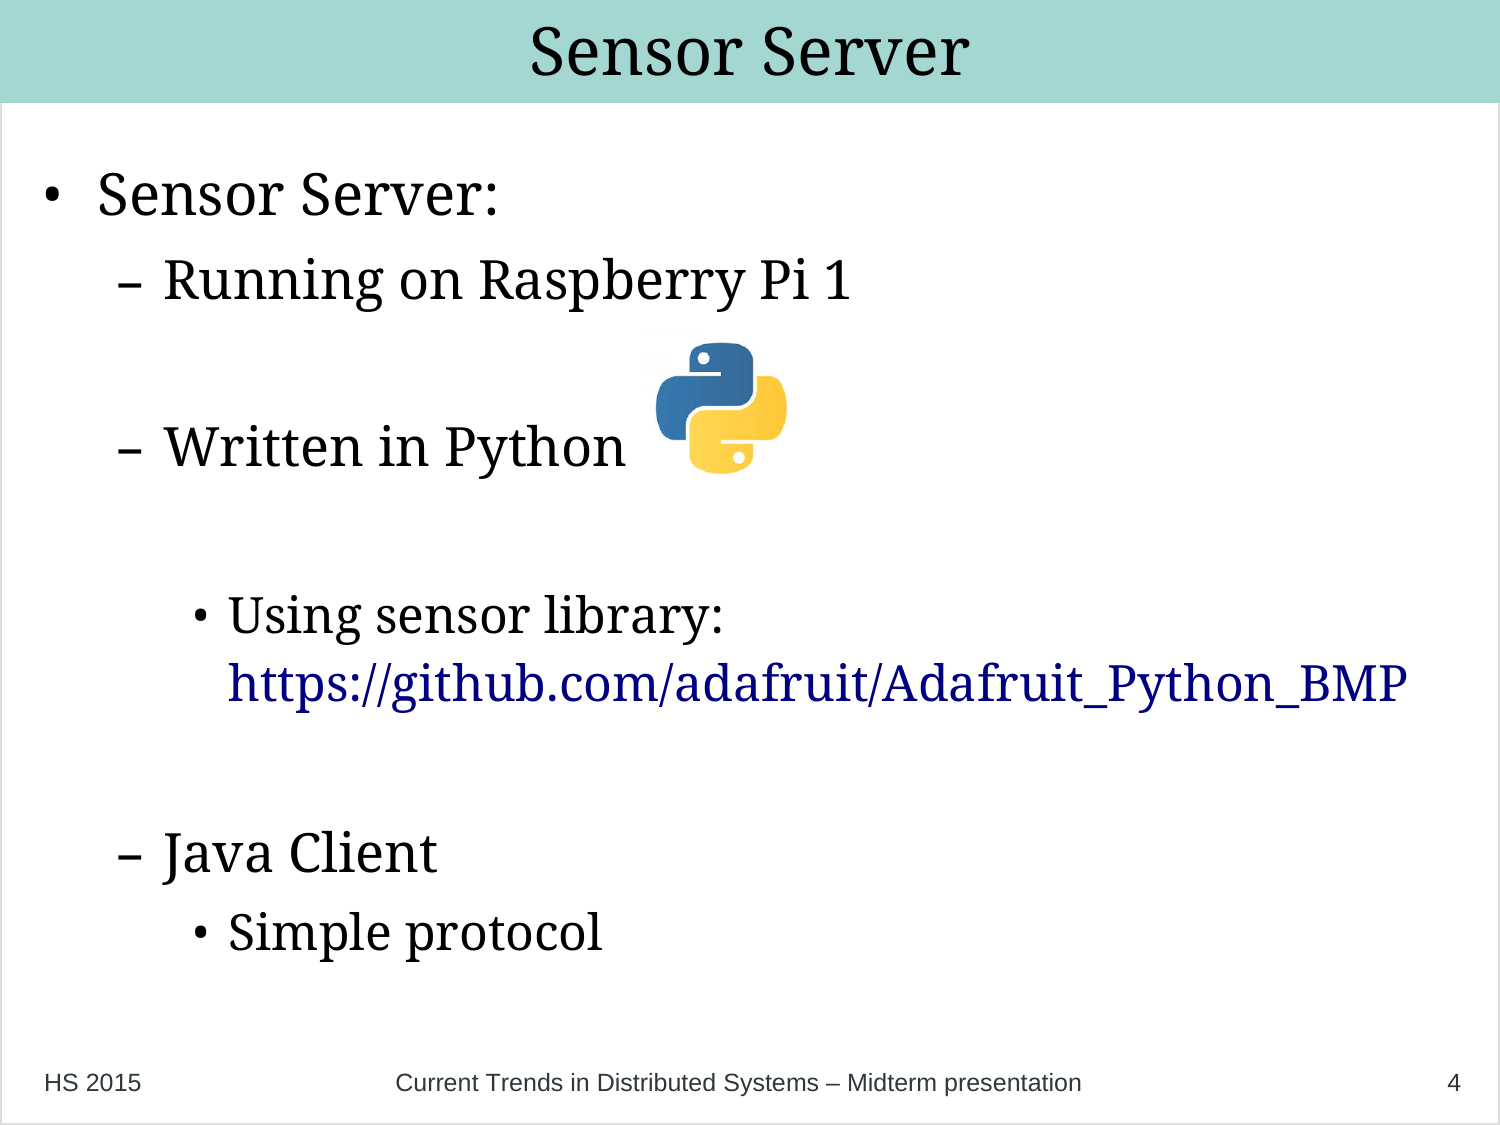

# Sensor Server
Sensor Server:
Running on Raspberry Pi 1
Written in Python
Using sensor library: https://github.com/adafruit/Adafruit_Python_BMP
Java Client
Simple protocol
HS 2015
Current Trends in Distributed Systems – Midterm presentation